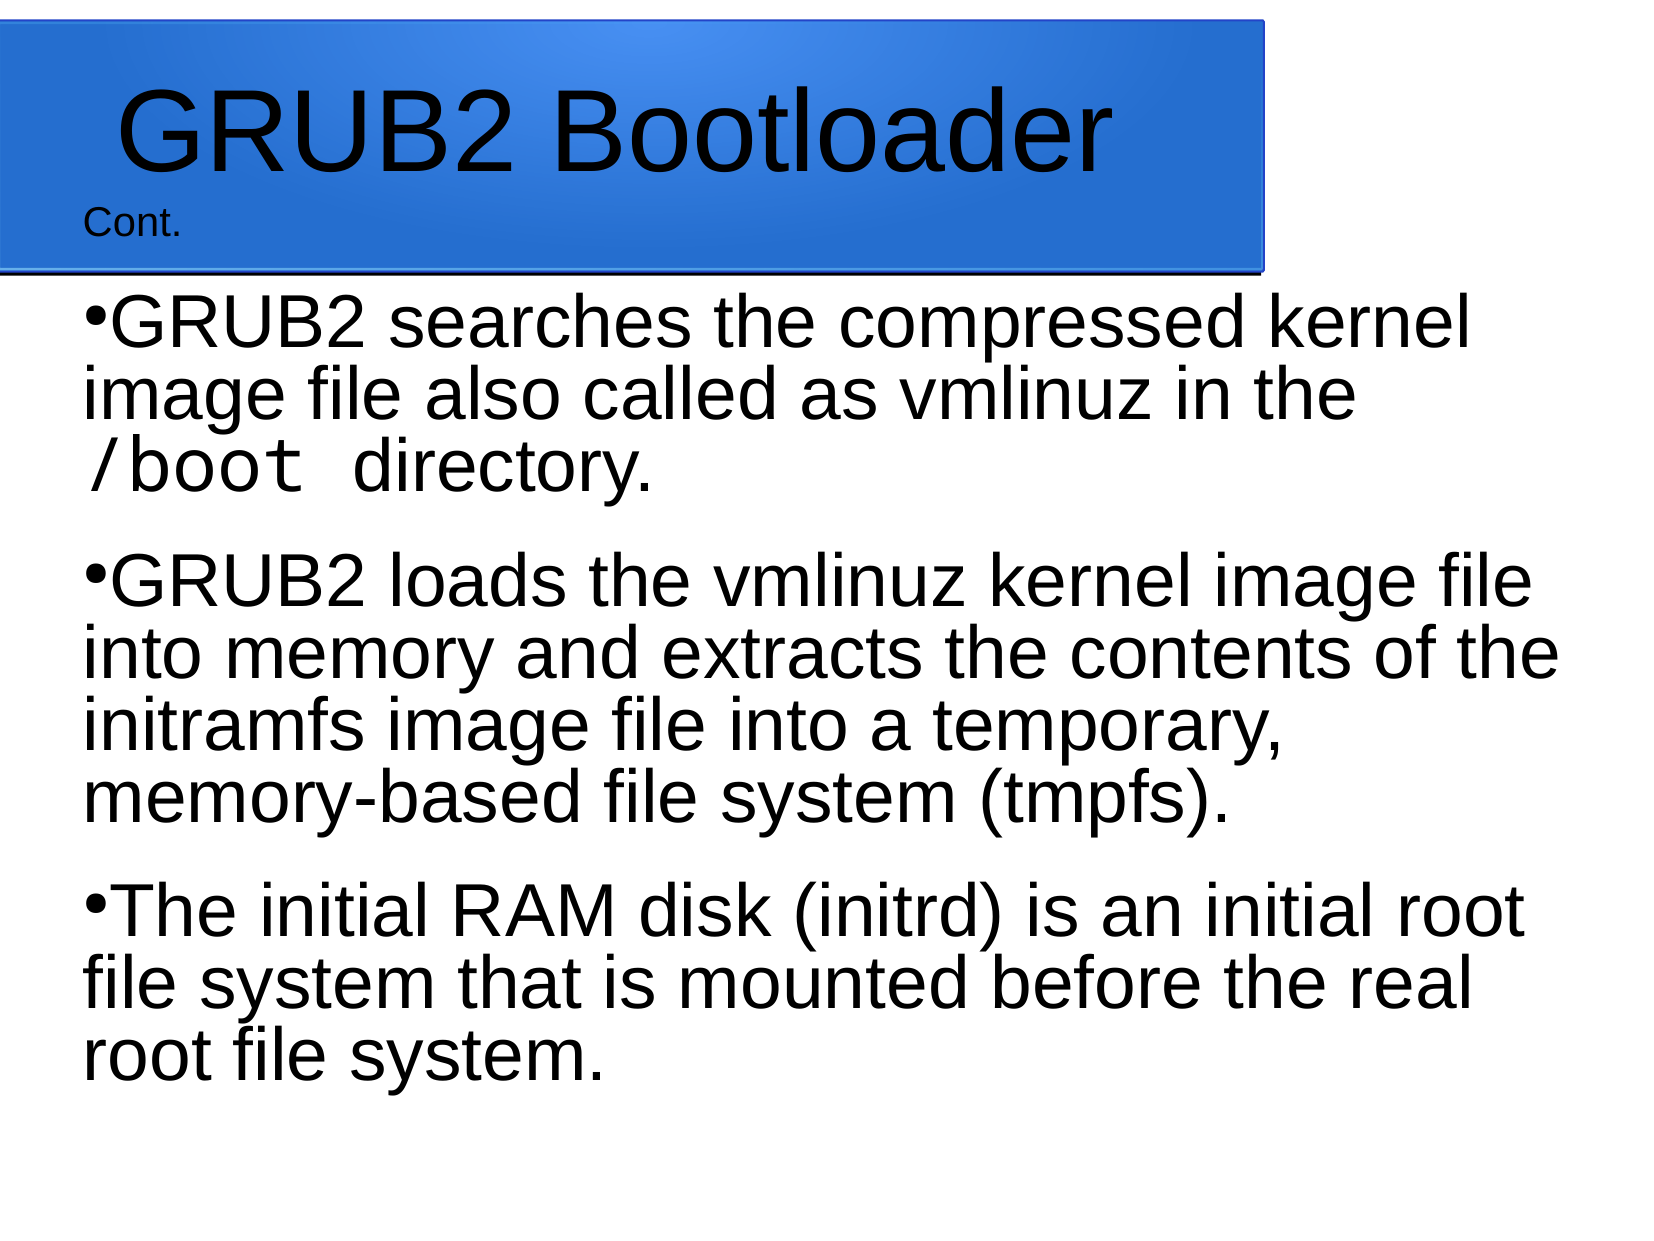

# GRUB2 Bootloader Cont.
GRUB2 searches the compressed kernel image file also called as vmlinuz in the /boot directory.
GRUB2 loads the vmlinuz kernel image file into memory and extracts the contents of the initramfs image file into a temporary, memory-based file system (tmpfs).
The initial RAM disk (initrd) is an initial root file system that is mounted before the real root file system.